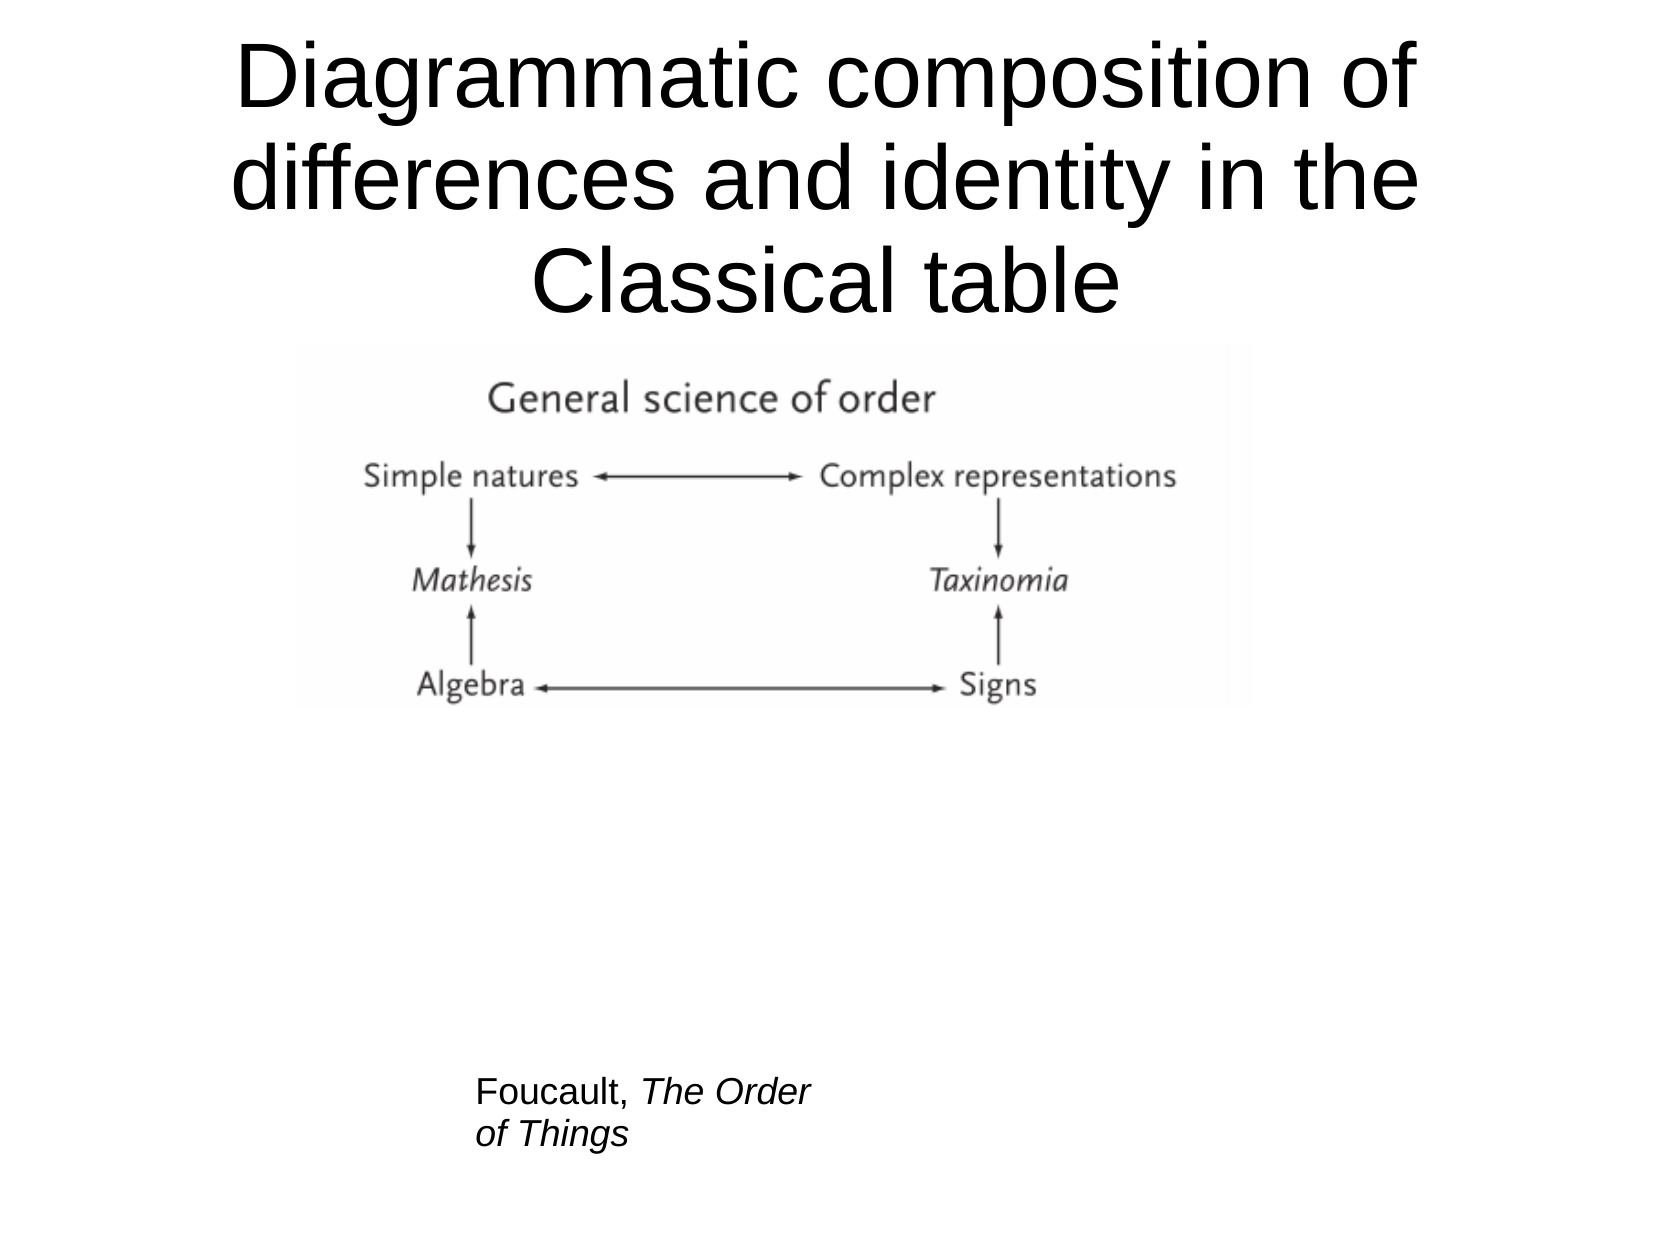

# Diagrammatic composition of differences and identity in the Classical table
Foucault, The Order of Things